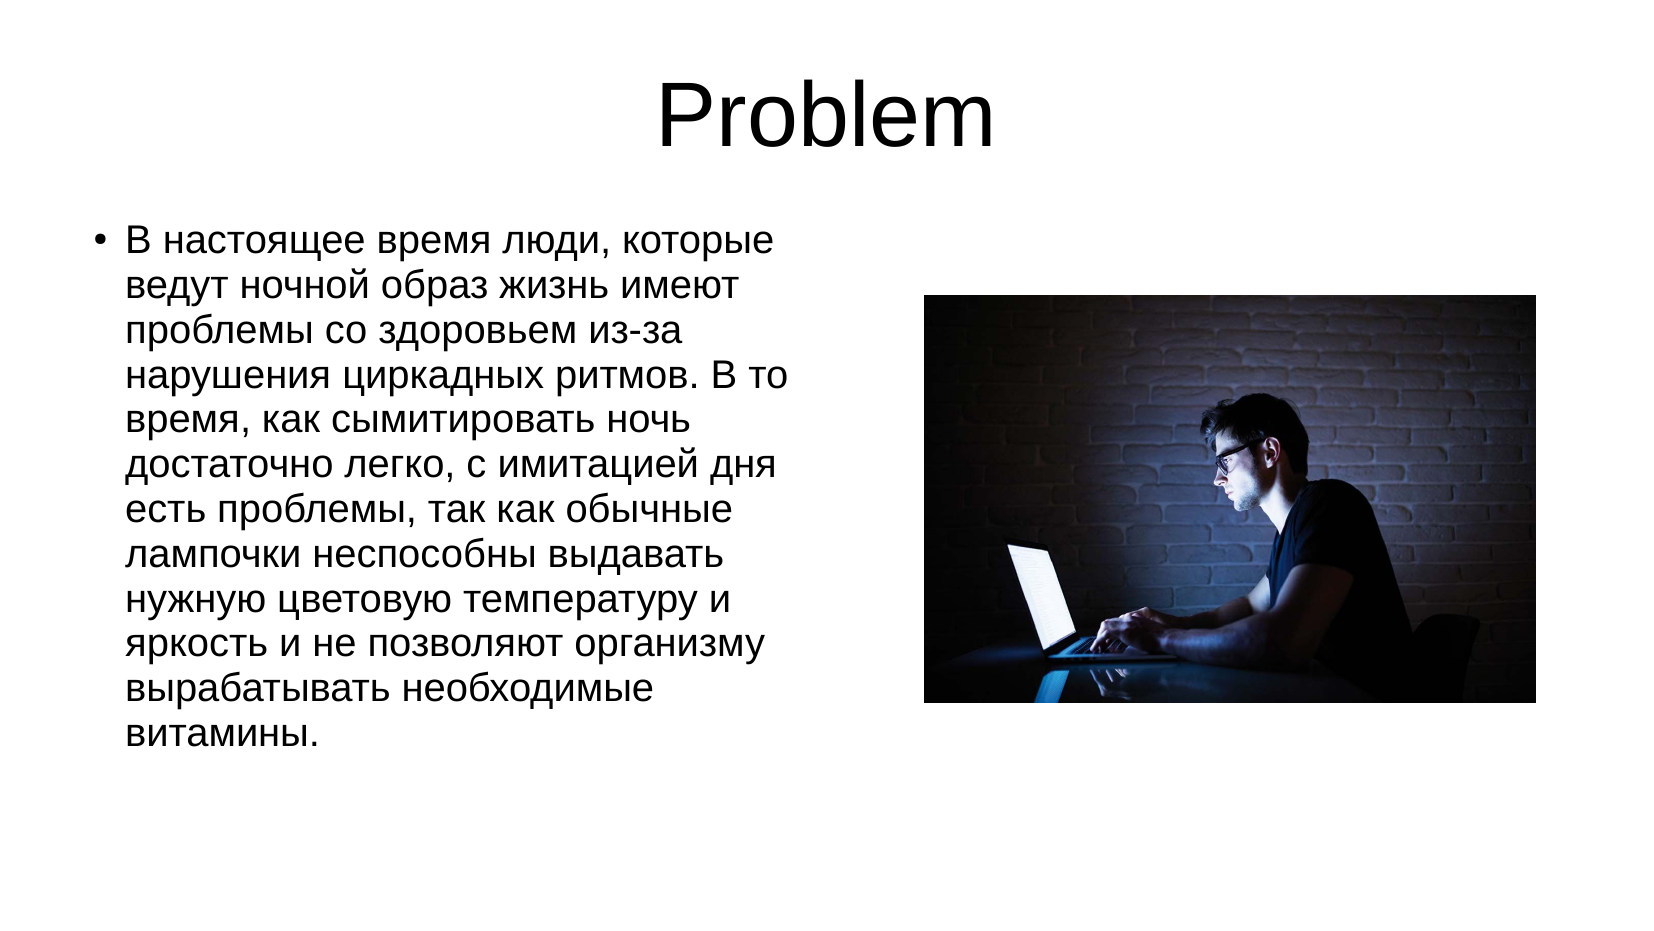

# Problem
В настоящее время люди, которые ведут ночной образ жизнь имеют проблемы со здоровьем из-за нарушения циркадных ритмов. В то время, как сымитировать ночь достаточно легко, с имитацией дня есть проблемы, так как обычные лампочки неспособны выдавать нужную цветовую температуру и яркость и не позволяют организму вырабатывать необходимые витамины.